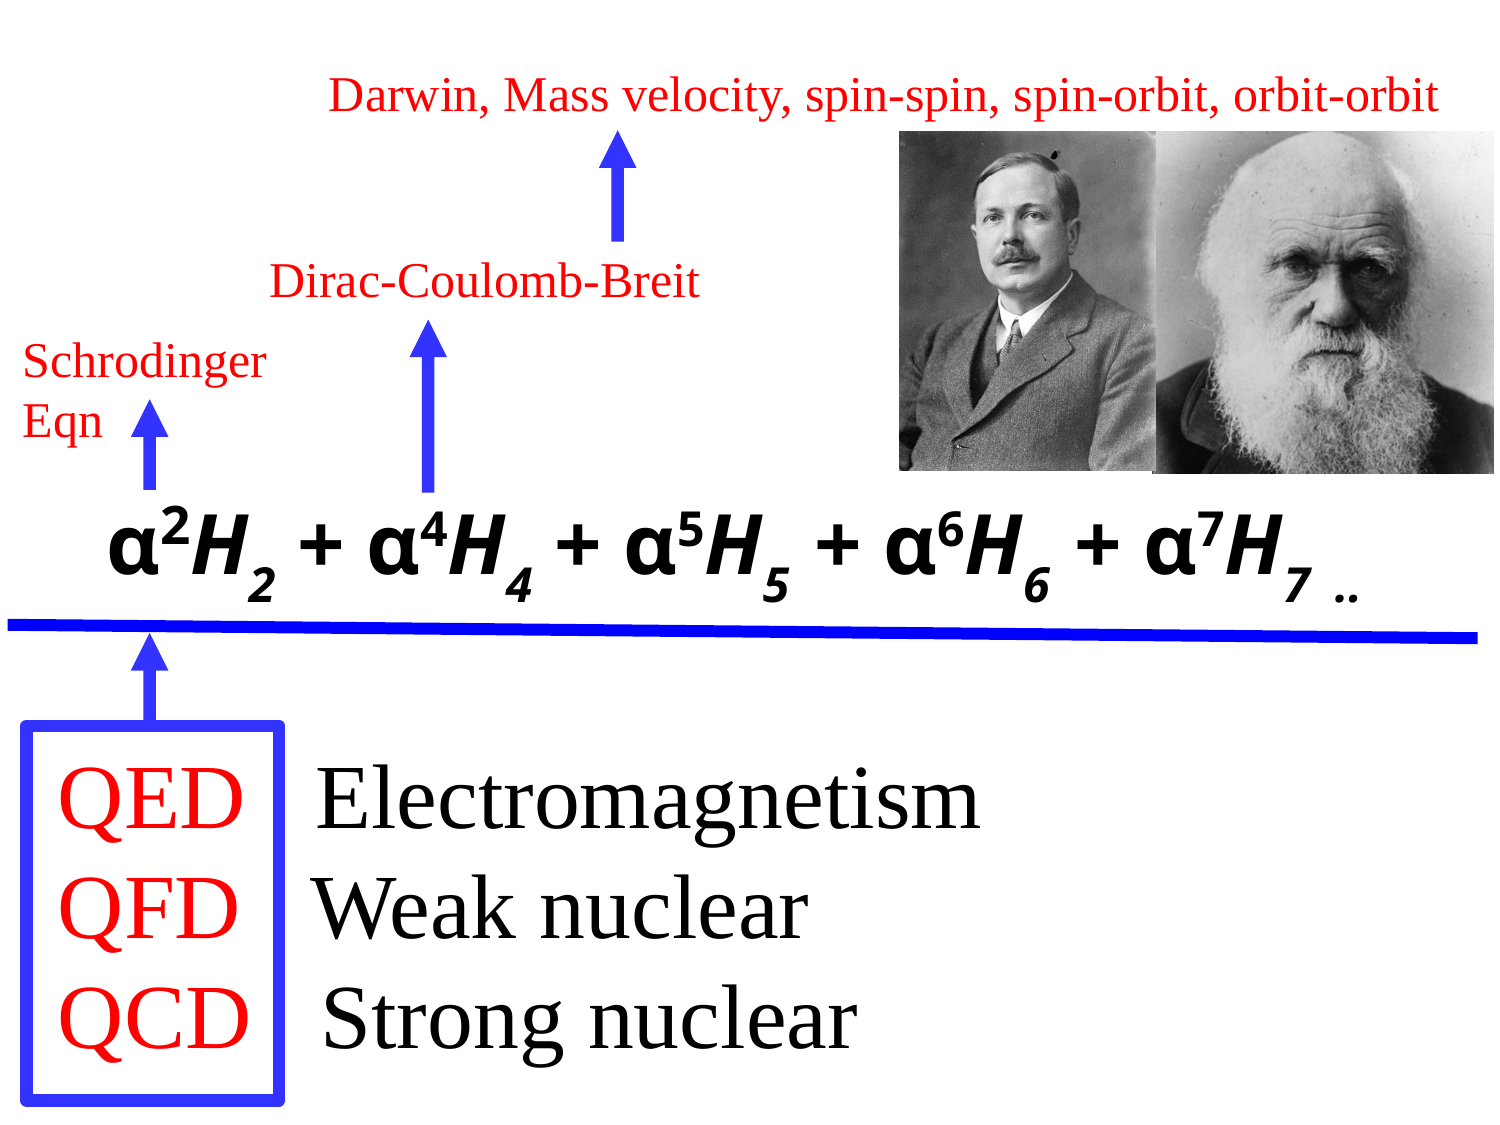

Darwin, Mass velocity, spin-spin, spin-orbit, orbit-orbit
Dirac-Coulomb-Breit
Schrodinger Eqn
Lamb shift
 α2H2 + α4H4 + α5H5 + α6H6 + α7H7 ..
QED Electromagnetism
QFD Weak nuclear
QCD Strong nuclear